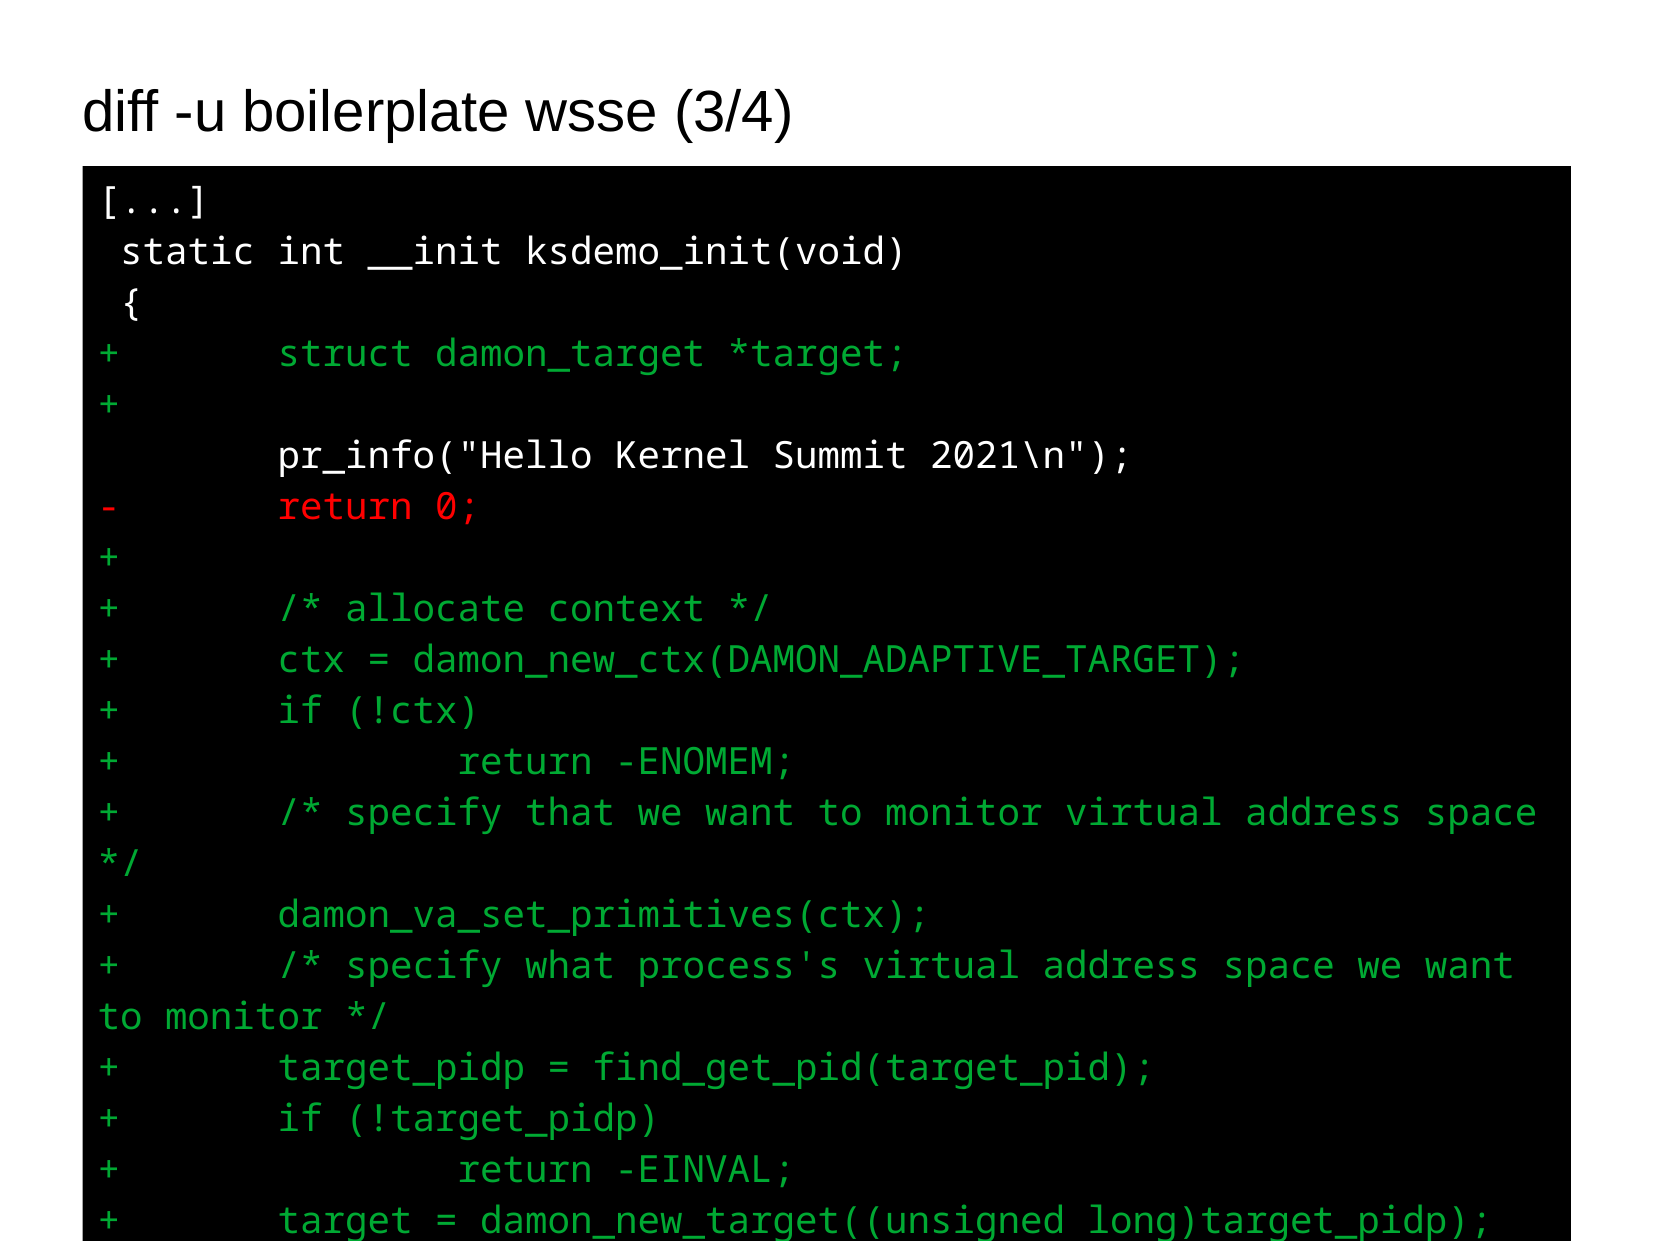

# diff -u boilerplate wsse (3/4)
[...]
 static int __init ksdemo_init(void)
 {
+ struct damon_target *target;
+
 pr_info("Hello Kernel Summit 2021\n");
- return 0;
+
+ /* allocate context */
+ ctx = damon_new_ctx(DAMON_ADAPTIVE_TARGET);
+ if (!ctx)
+ return -ENOMEM;
+ /* specify that we want to monitor virtual address space */
+ damon_va_set_primitives(ctx);
+ /* specify what process's virtual address space we want to monitor */
+ target_pidp = find_get_pid(target_pid);
+ if (!target_pidp)
+ return -EINVAL;
+ target = damon_new_target((unsigned long)target_pidp);
+ if (!target)
+ return -ENOMEM;
+ damon_add_target(ctx, target);
+ /* register callback for reading results */
+ ctx->callback.after_aggregation = ksdemo_after_aggregation;
+ /* start the monitoring */
+ return damon_start(&ctx, 1);
 }
[...]